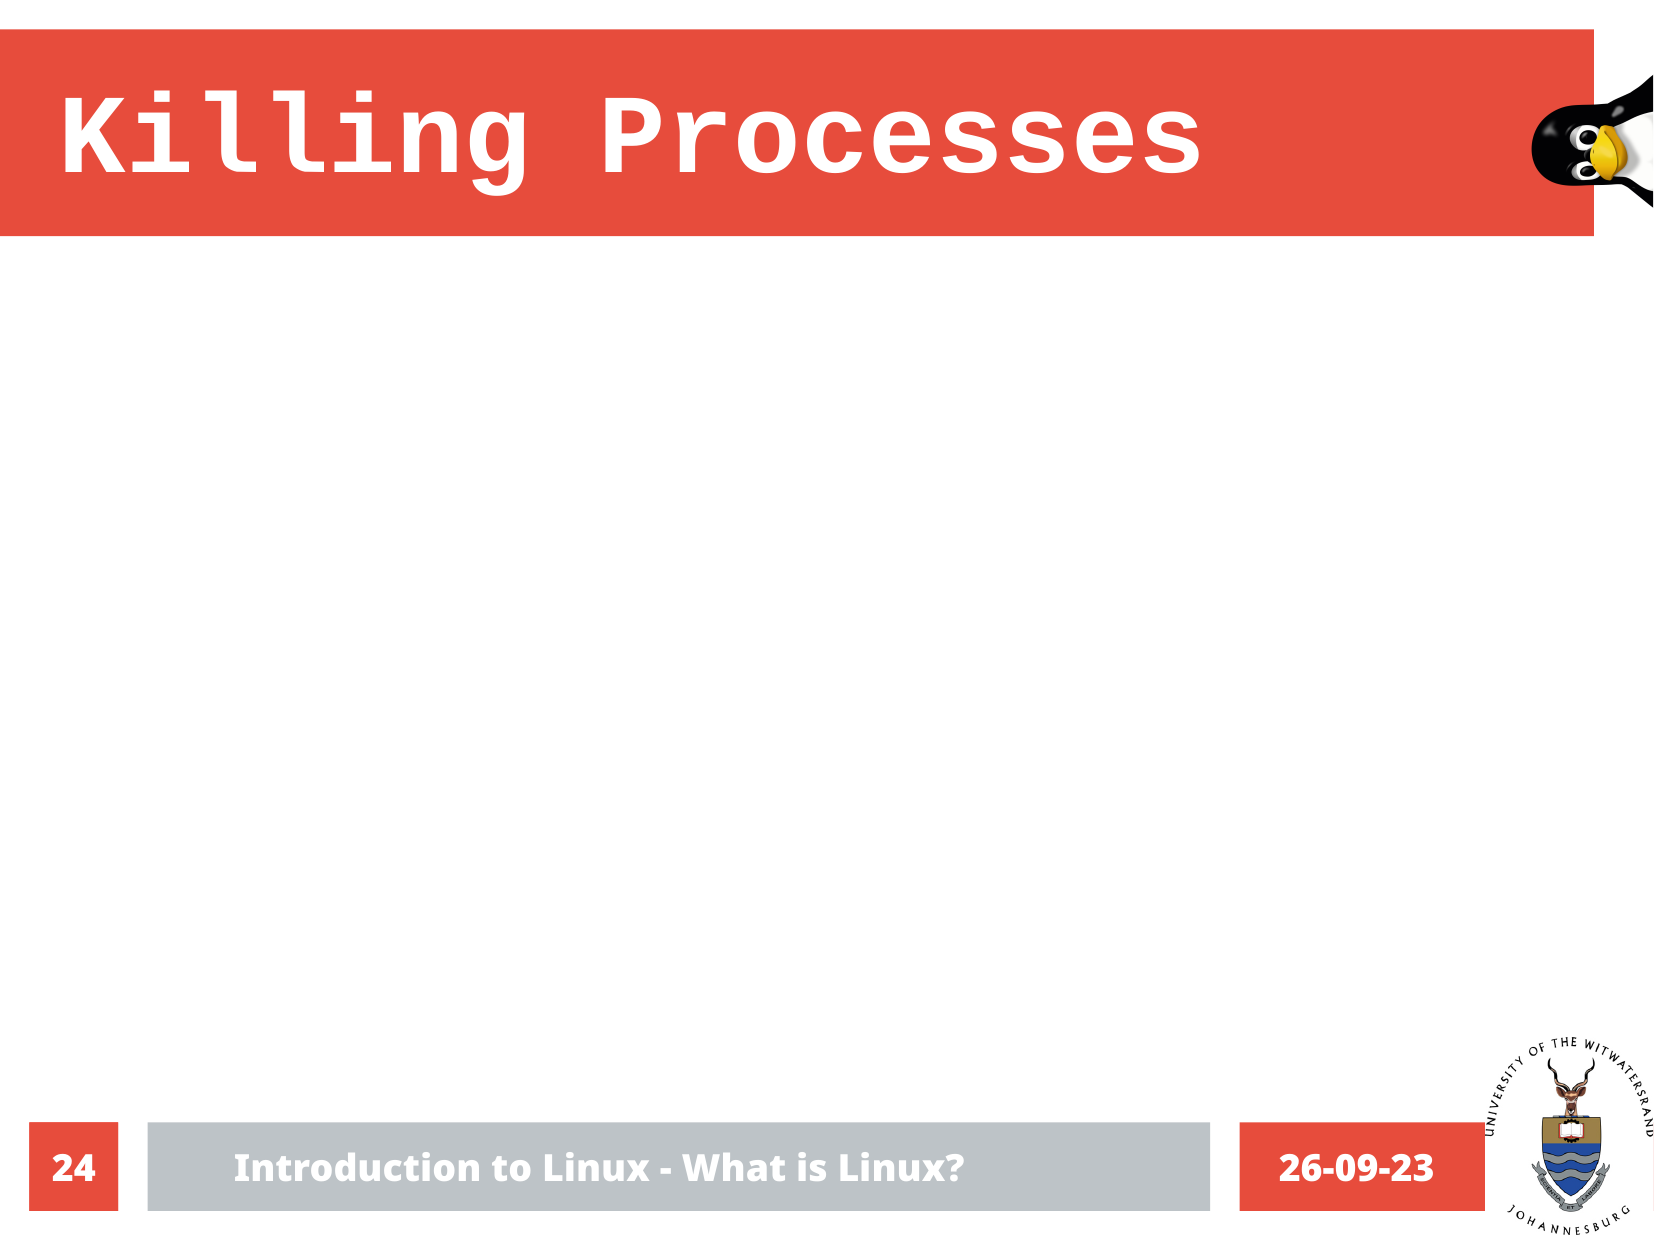

# Killing Processes
24
 Introduction to Linux - What is Linux?